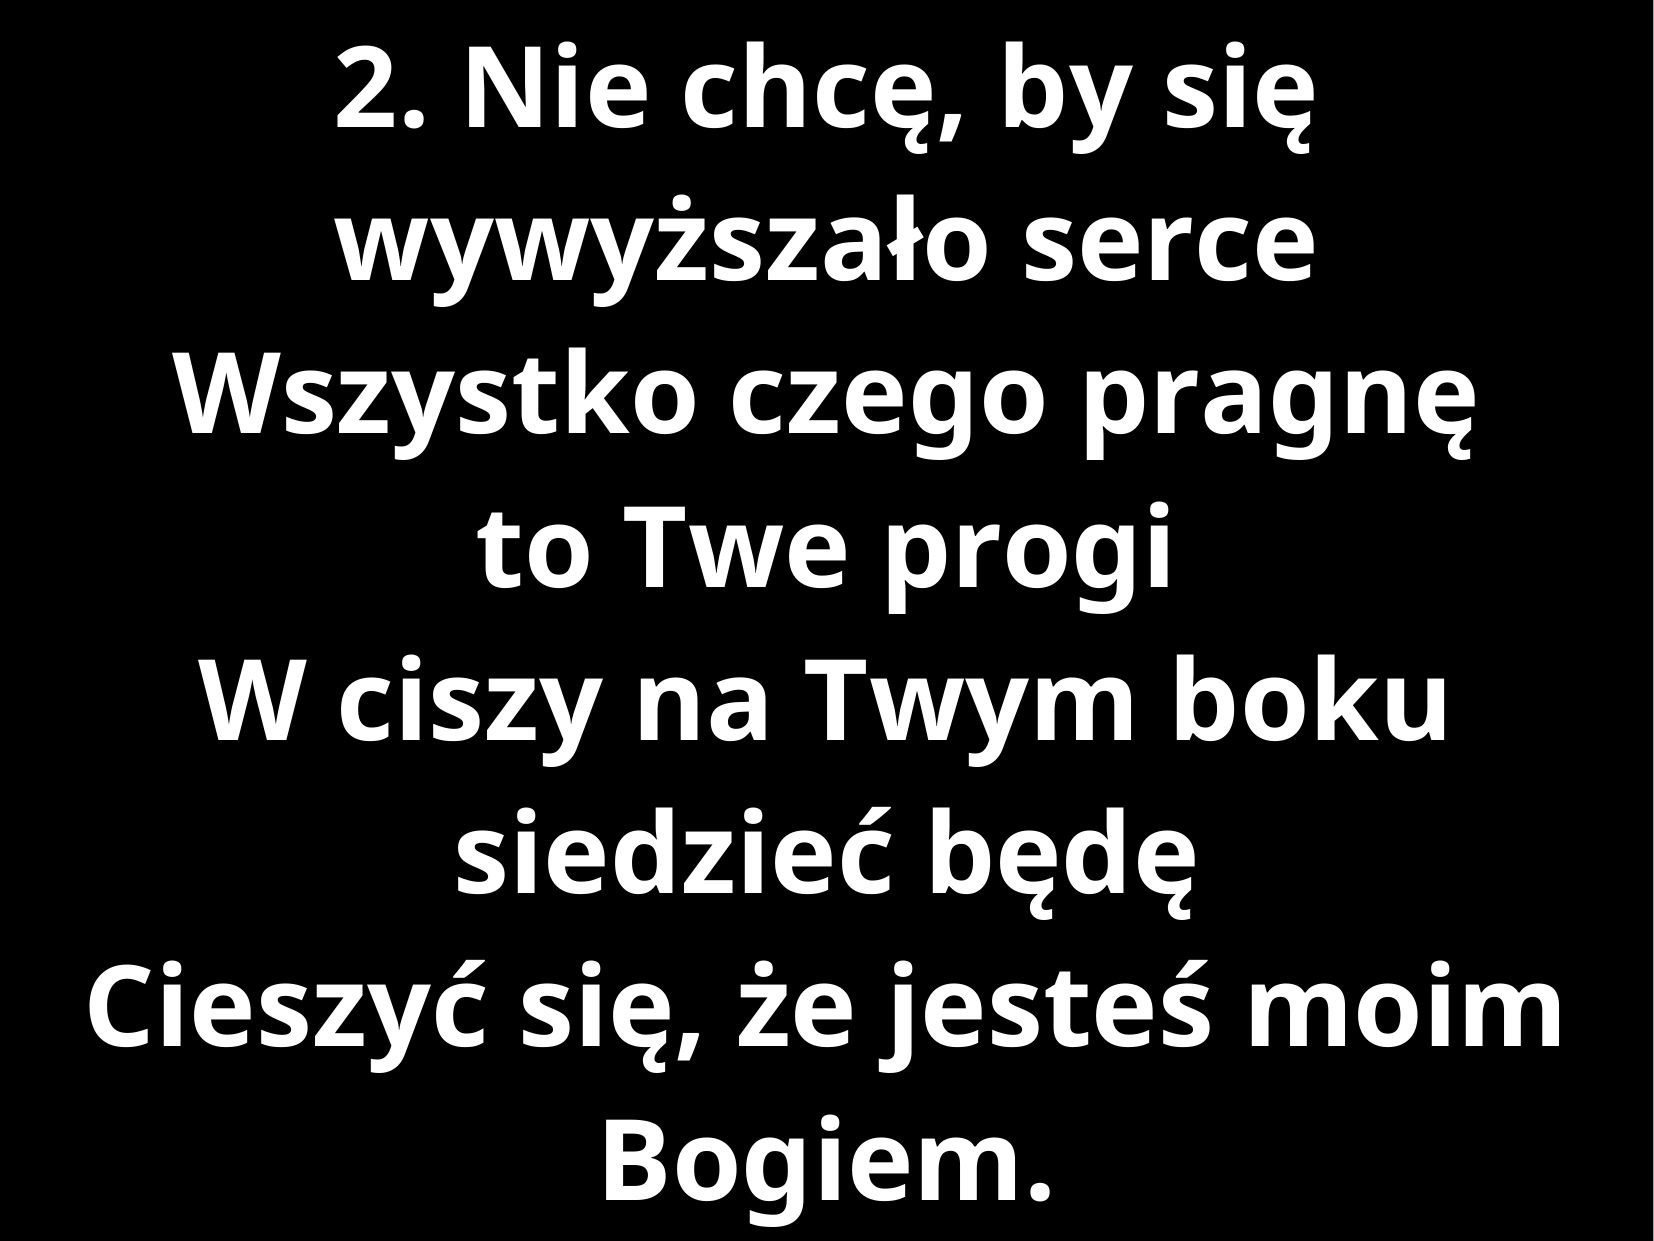

# 2. Nie chcę, by się wywyższało serce Wszystko czego pragnę to Twe progi W ciszy na Twym boku siedzieć będę Cieszyć się, że jesteś moim Bogiem.